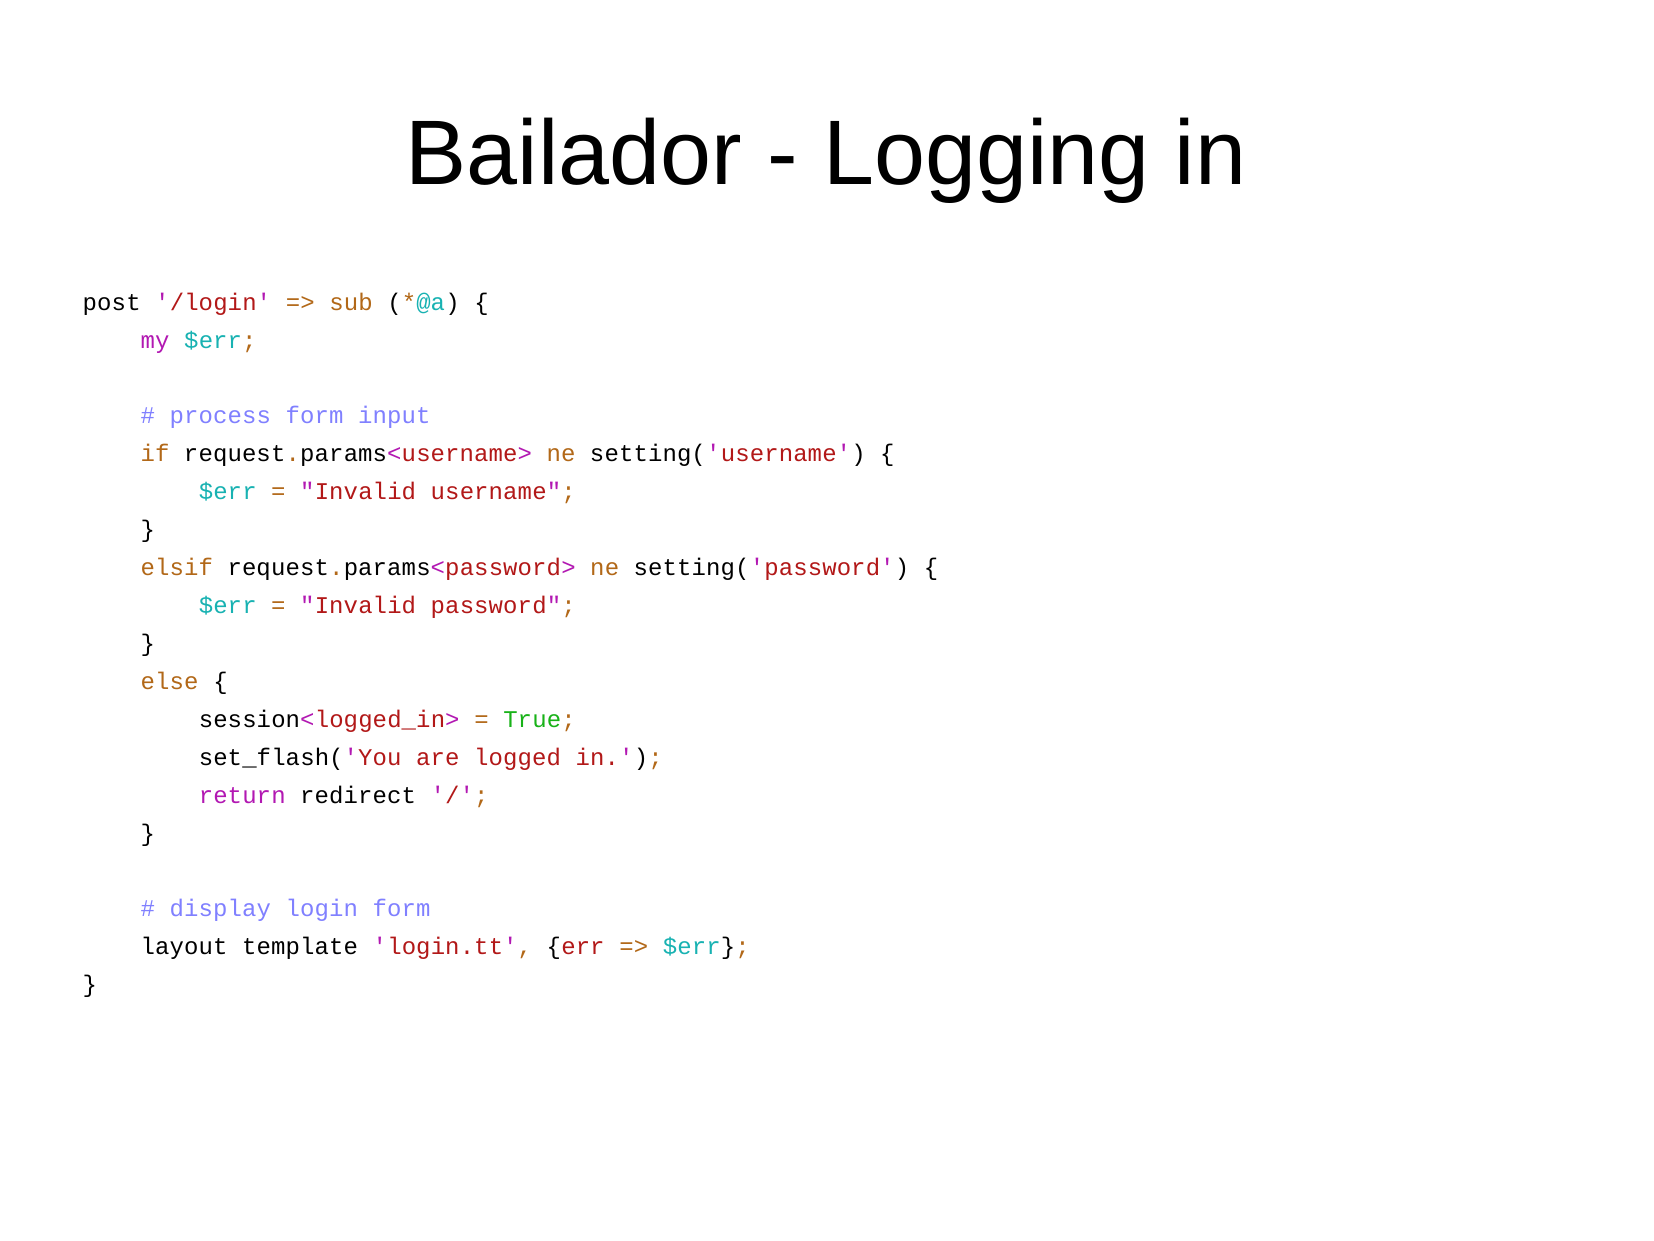

# Bailador - Logging in
post '/login' => sub (*@a) {
 my $err;
 # process form input
 if request.params<username> ne setting('username') {
 $err = "Invalid username";
 }
 elsif request.params<password> ne setting('password') {
 $err = "Invalid password";
 }
 else {
 session<logged_in> = True;
 set_flash('You are logged in.');
 return redirect '/';
 }
 # display login form
 layout template 'login.tt', {err => $err};
}